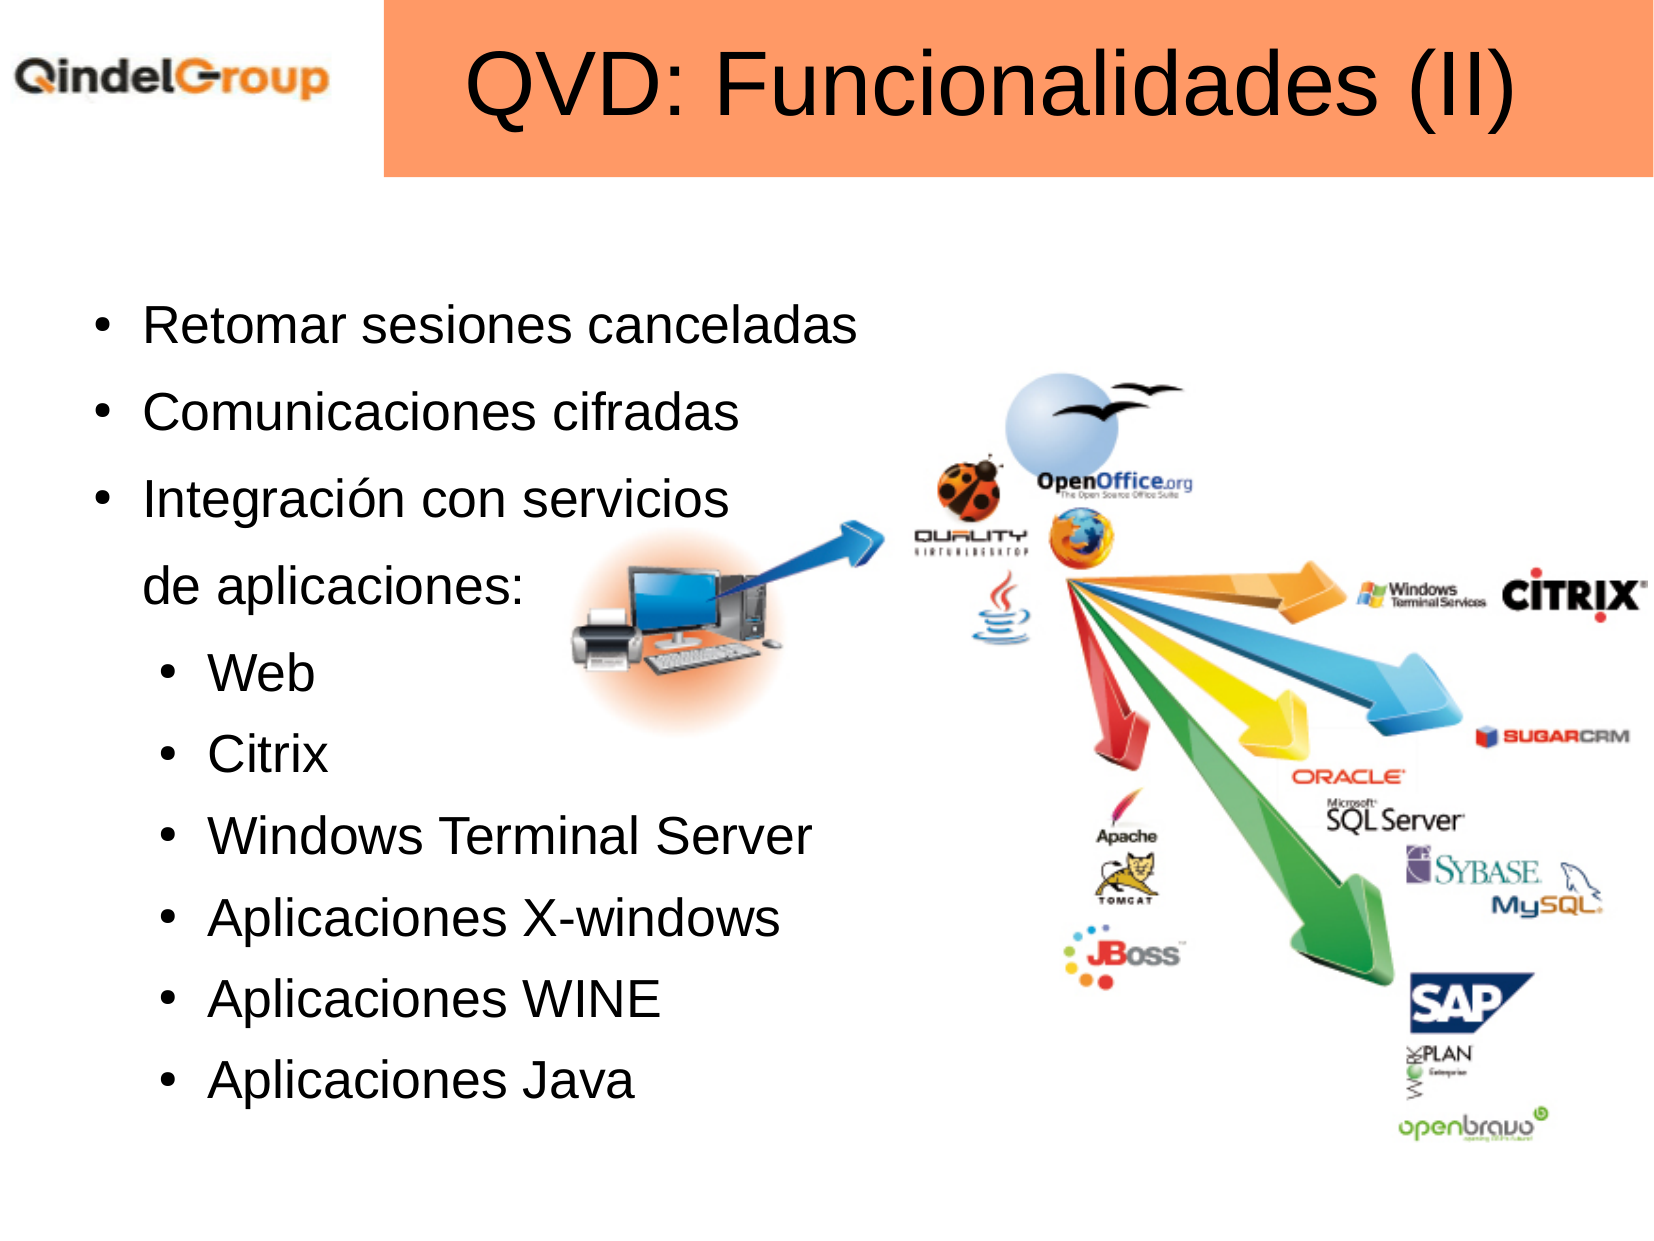

# QVD: Funcionalidades (II)
Retomar sesiones canceladas
Comunicaciones cifradas
Integración con servicios
de aplicaciones:
Web
Citrix
Windows Terminal Server
Aplicaciones X-windows
Aplicaciones WINE
Aplicaciones Java